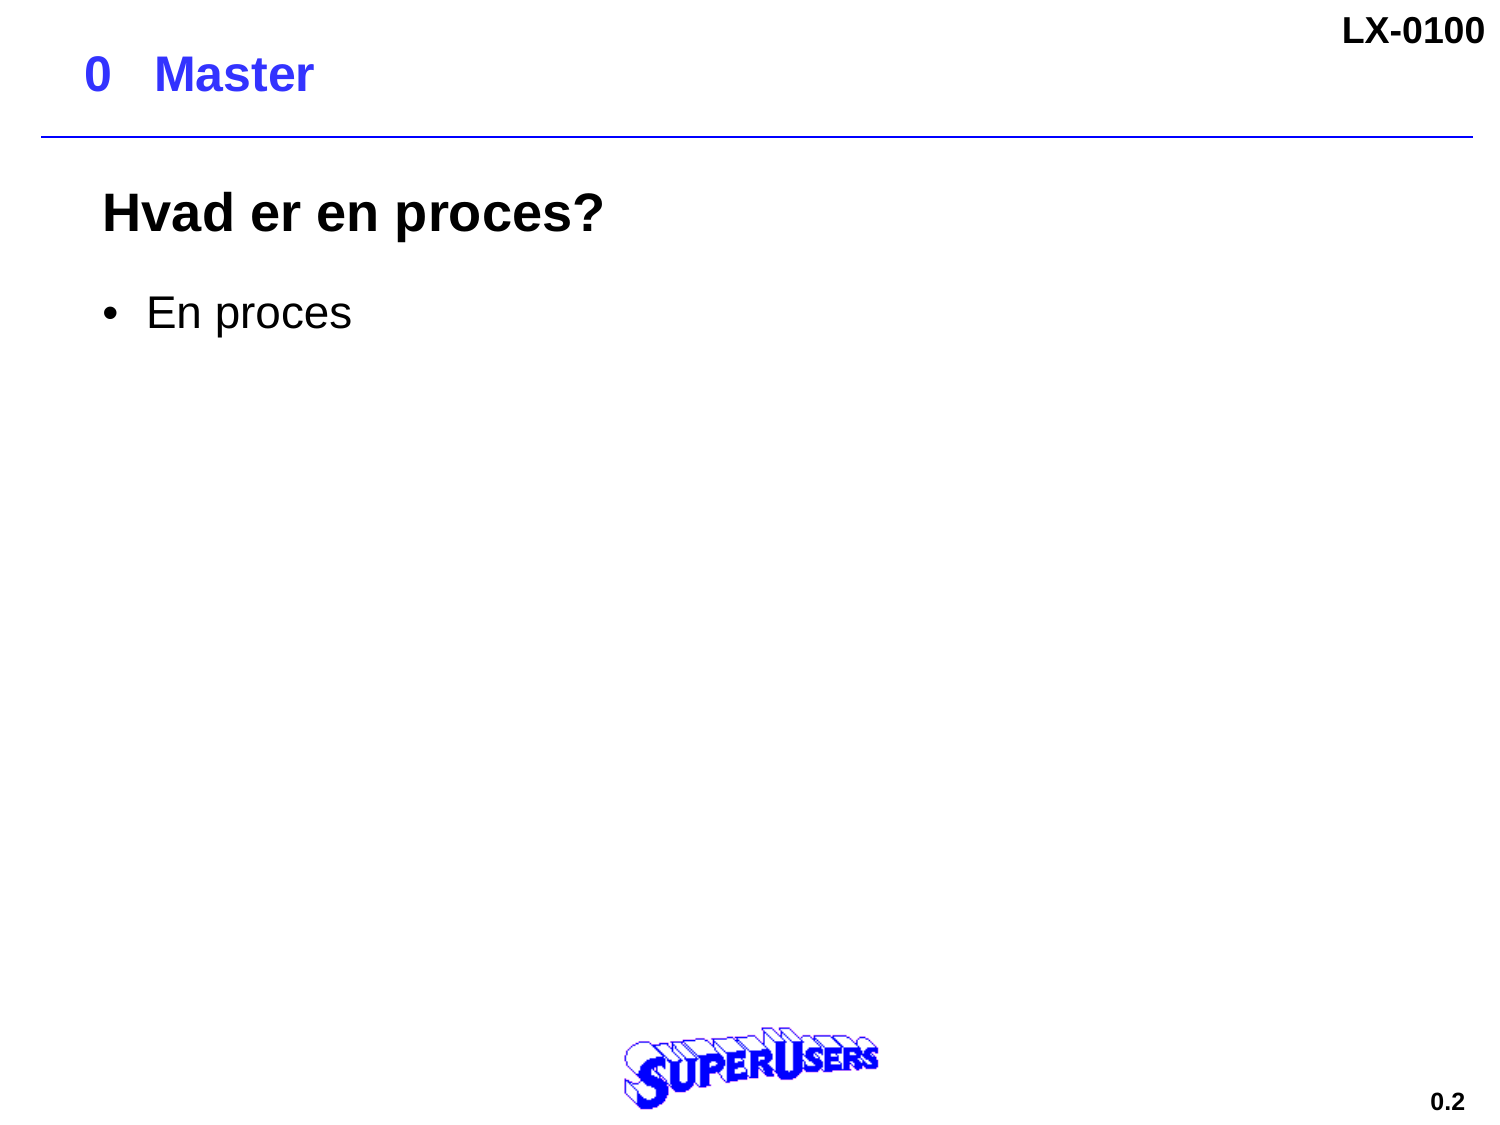

# 0 Master
Hvad er en proces?
En proces